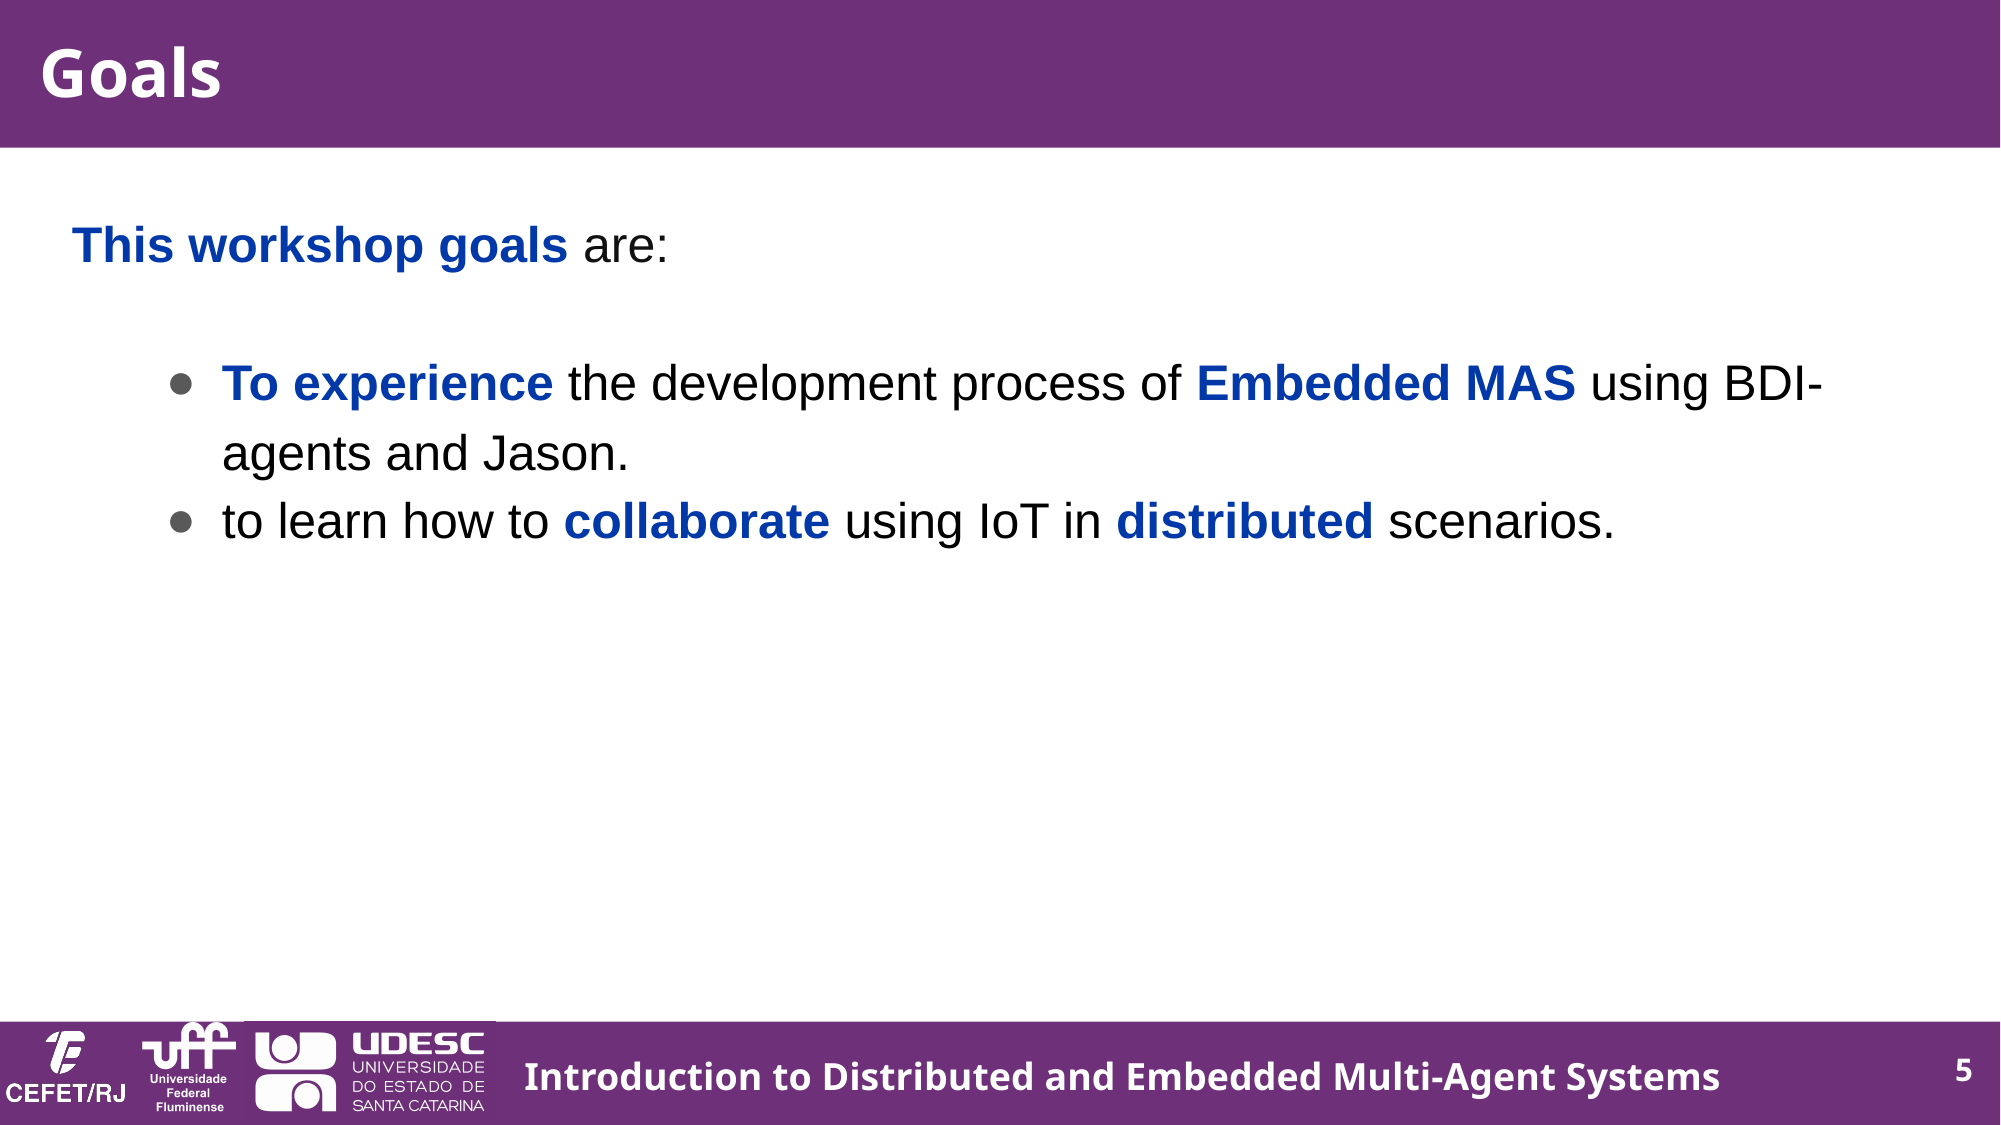

Goals
This workshop goals are:
To experience the development process of Embedded MAS using BDI-agents and Jason.
to learn how to collaborate using IoT in distributed scenarios.